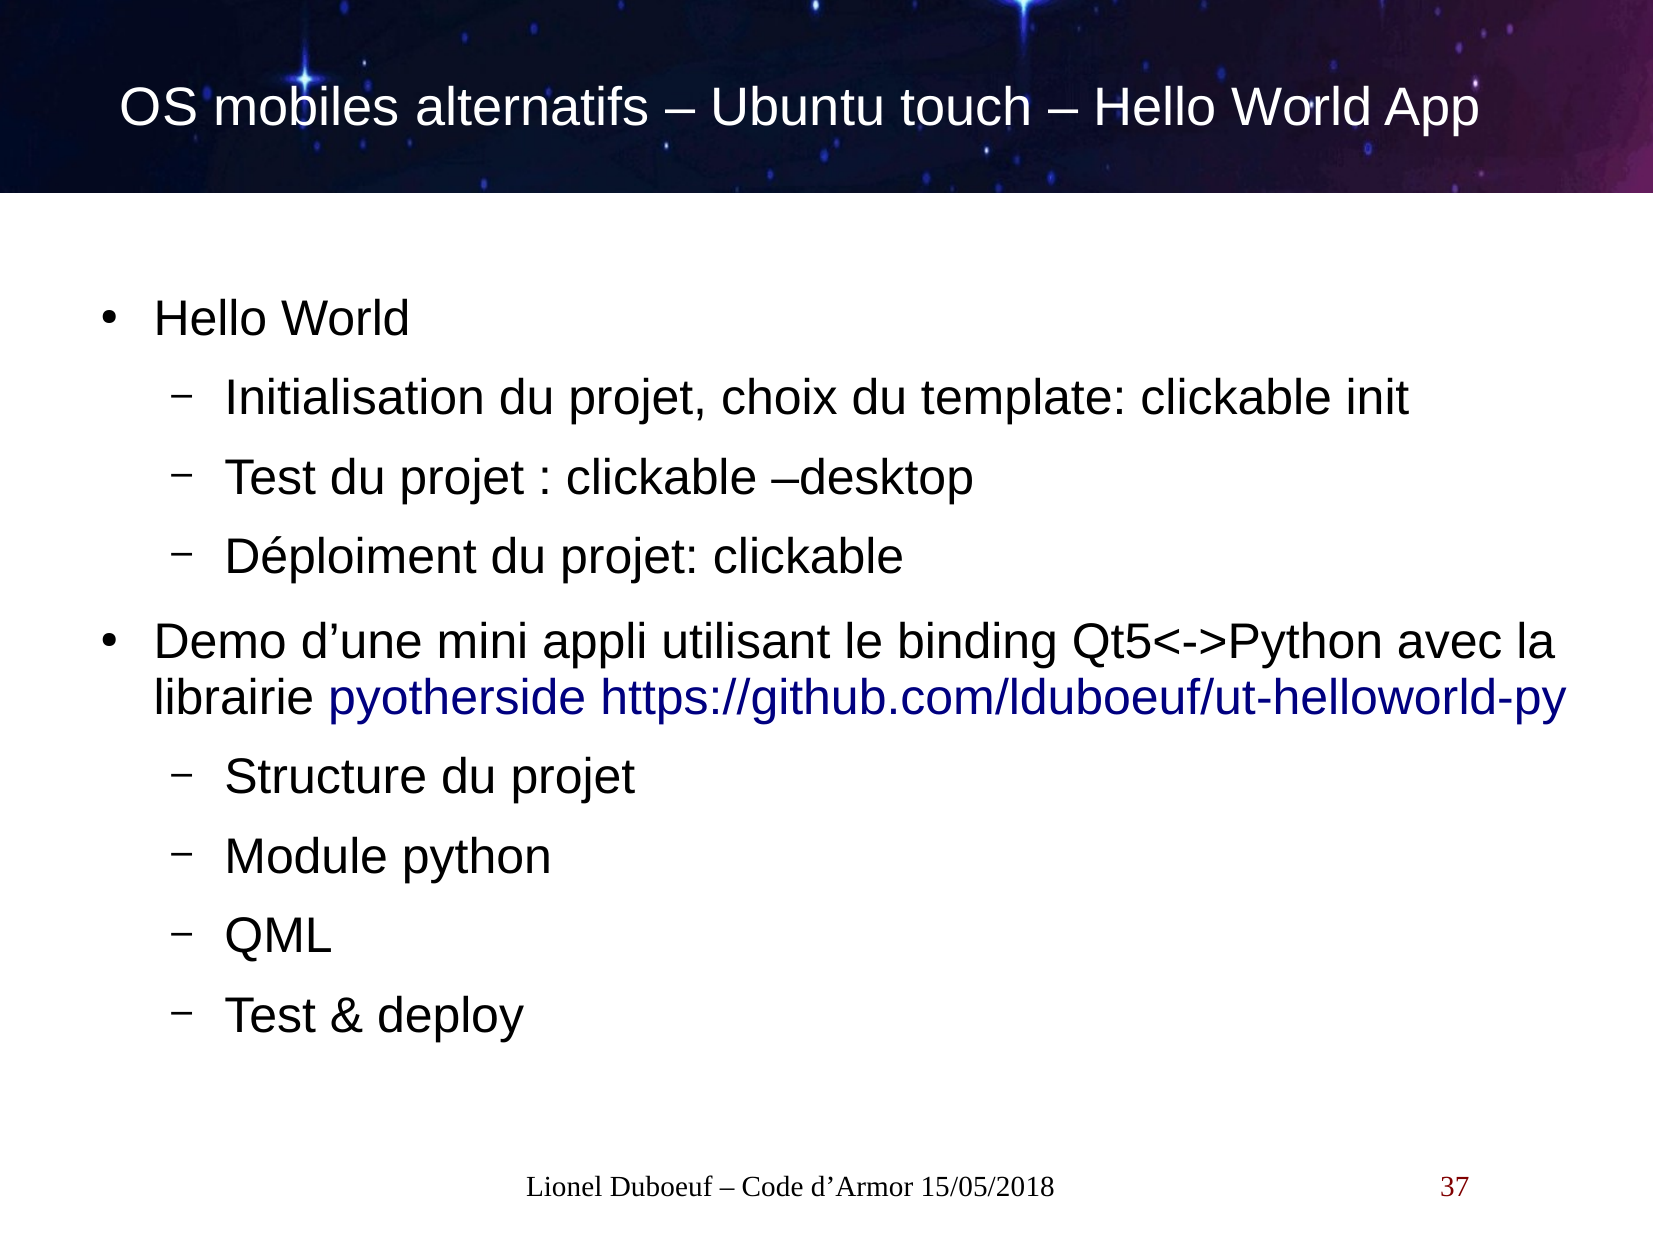

# OS mobiles alternatifs – Ubuntu touch – Hello World App
Hello World
Initialisation du projet, choix du template: clickable init
Test du projet : clickable –desktop
Déploiment du projet: clickable
Demo d’une mini appli utilisant le binding Qt5<->Python avec la librairie pyotherside https://github.com/lduboeuf/ut-helloworld-py
Structure du projet
Module python
QML
Test & deploy
37